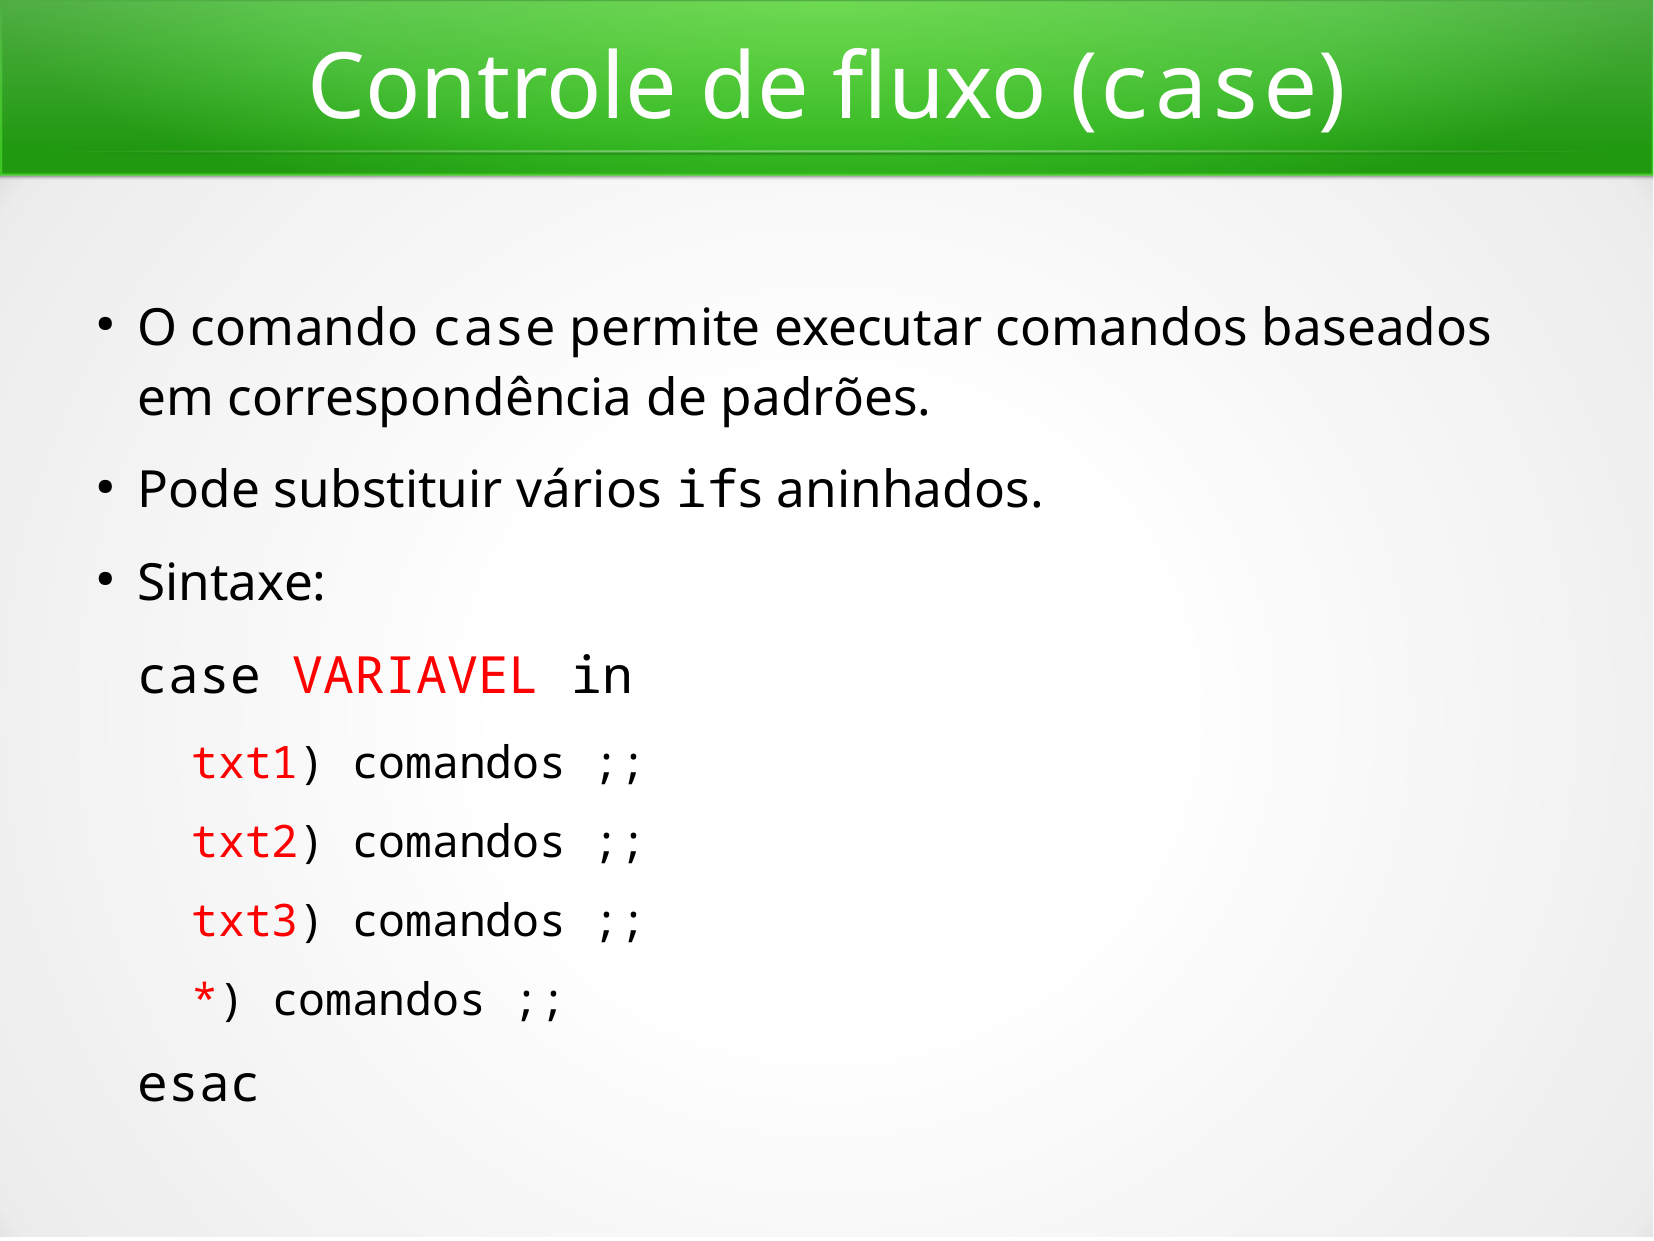

# Controle de fluxo (case)
O comando case permite executar comandos baseados em correspondência de padrões.
Pode substituir vários ifs aninhados.
Sintaxe:
case VARIAVEL in
txt1) comandos ;;
txt2) comandos ;;
txt3) comandos ;;
*) comandos ;;
esac